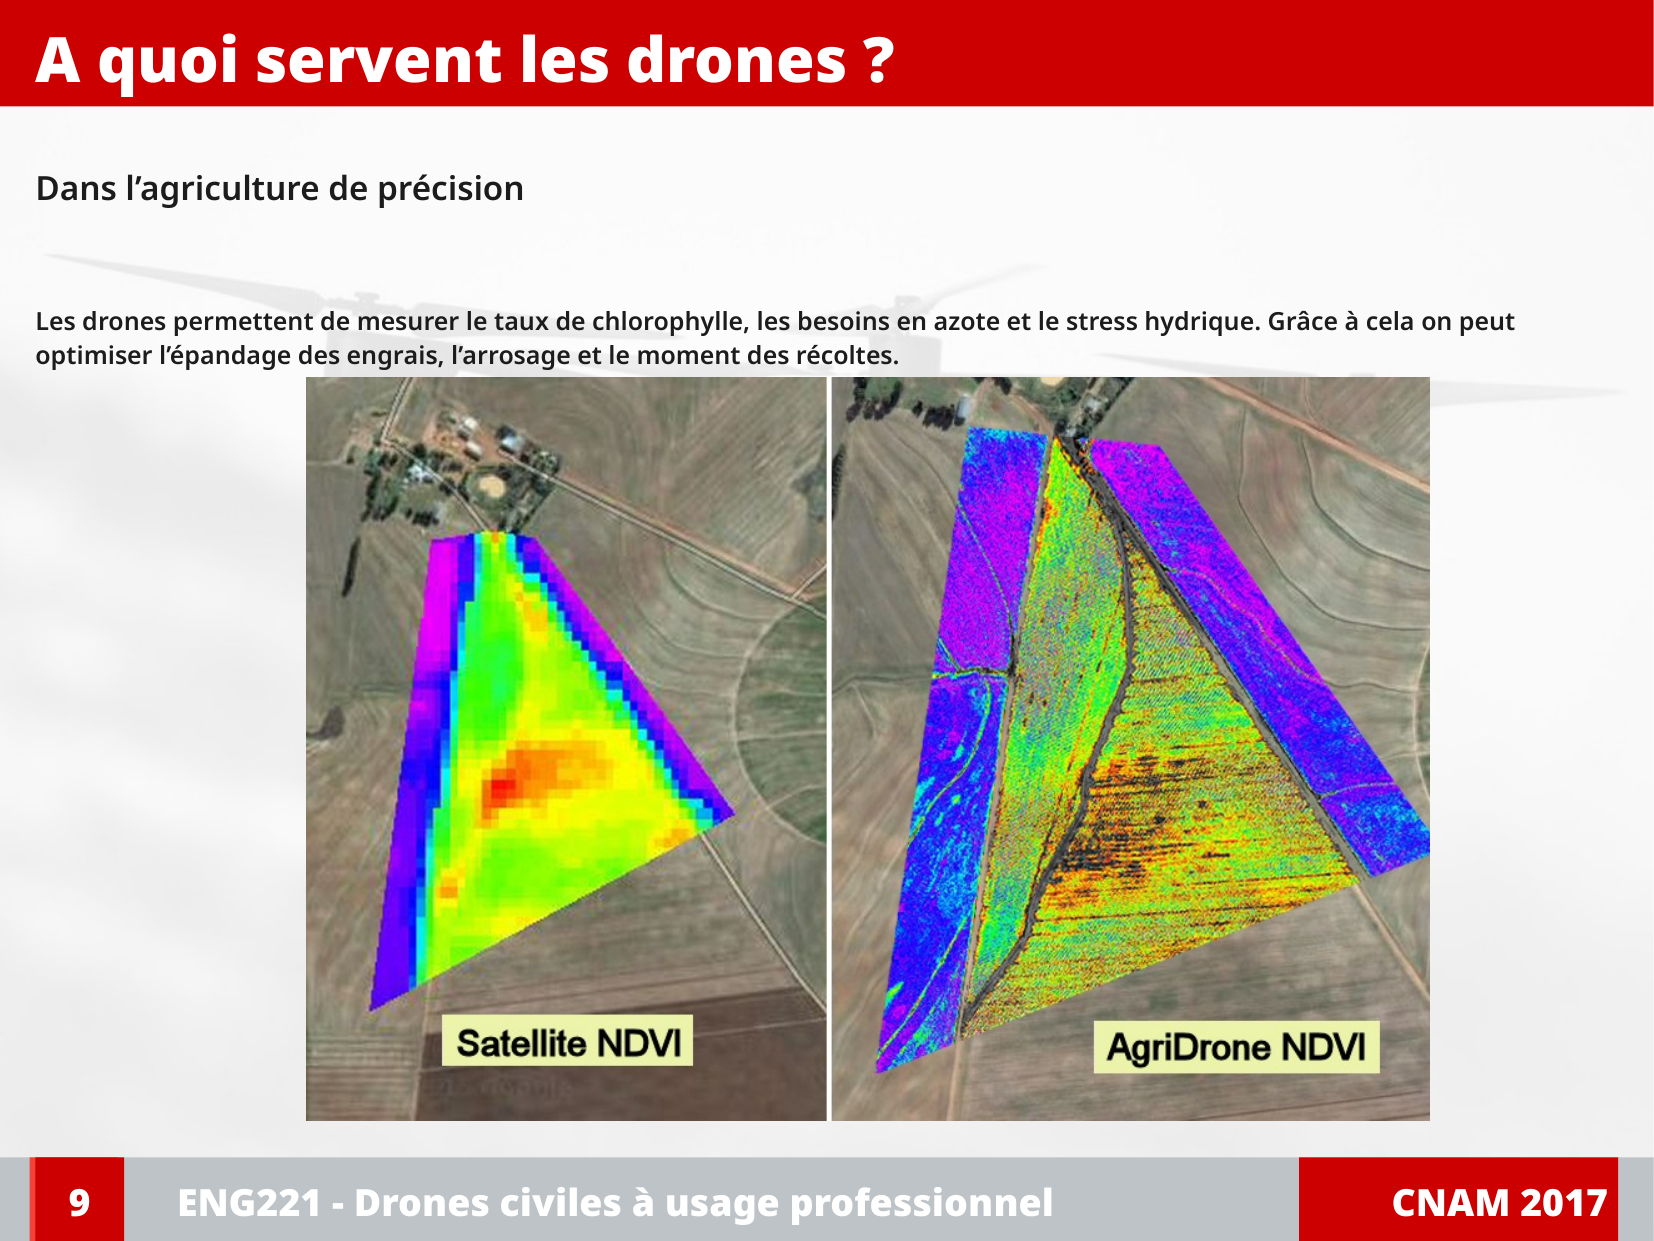

# A quoi servent les drones ?
Dans l’agriculture de précision
Les drones permettent de mesurer le taux de chlorophylle, les besoins en azote et le stress hydrique. Grâce à cela on peut optimiser l’épandage des engrais, l’arrosage et le moment des récoltes.
9
ENG221 - Drones civiles à usage professionnel